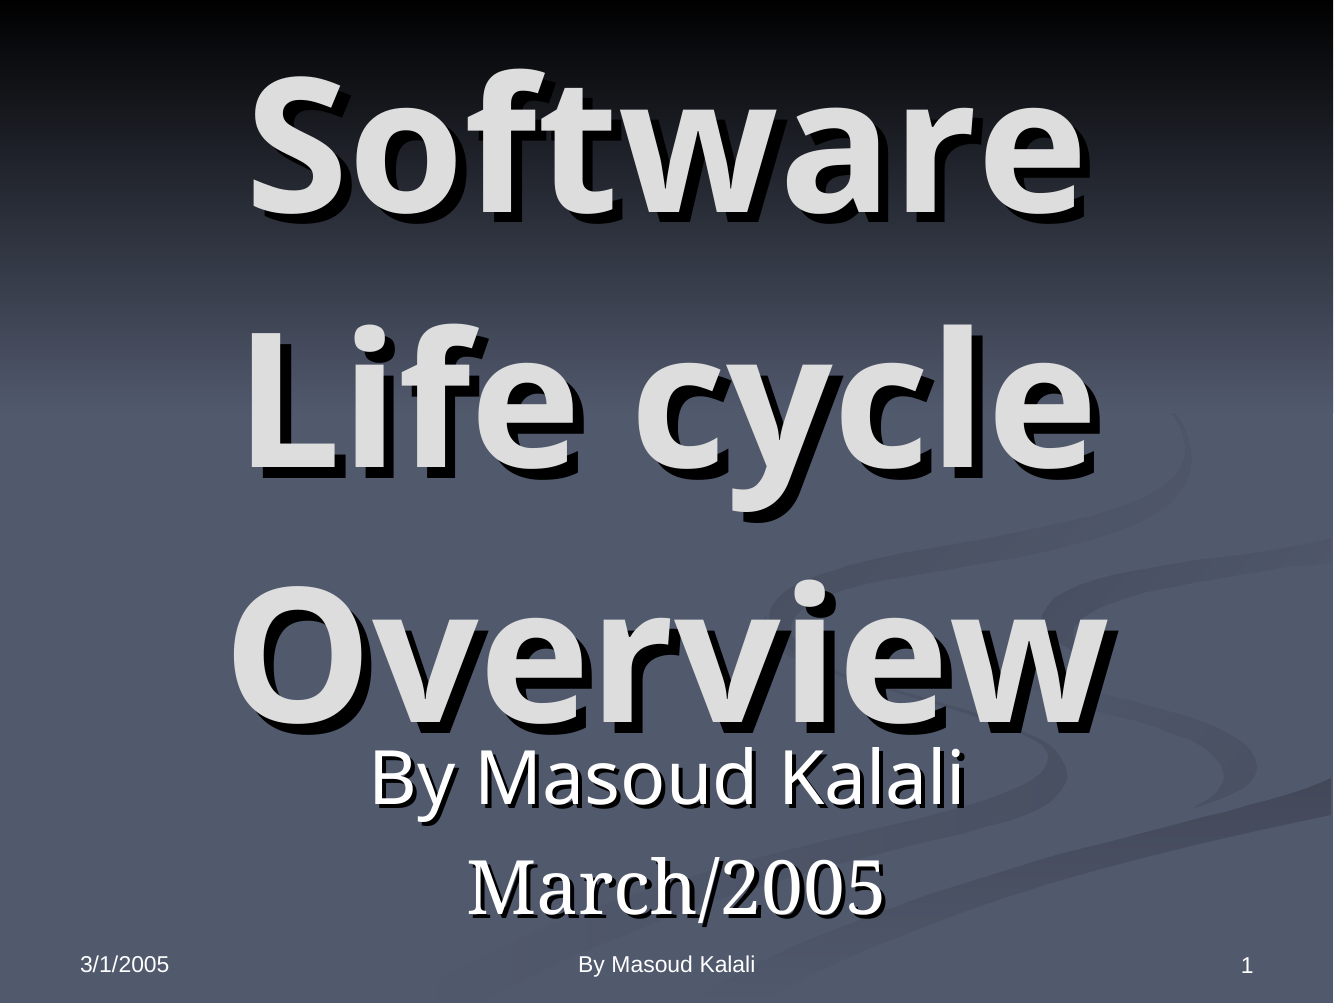

# Software Life cycle Overview
By Masoud Kalali
March/2005
3/1/2005
By Masoud Kalali
1